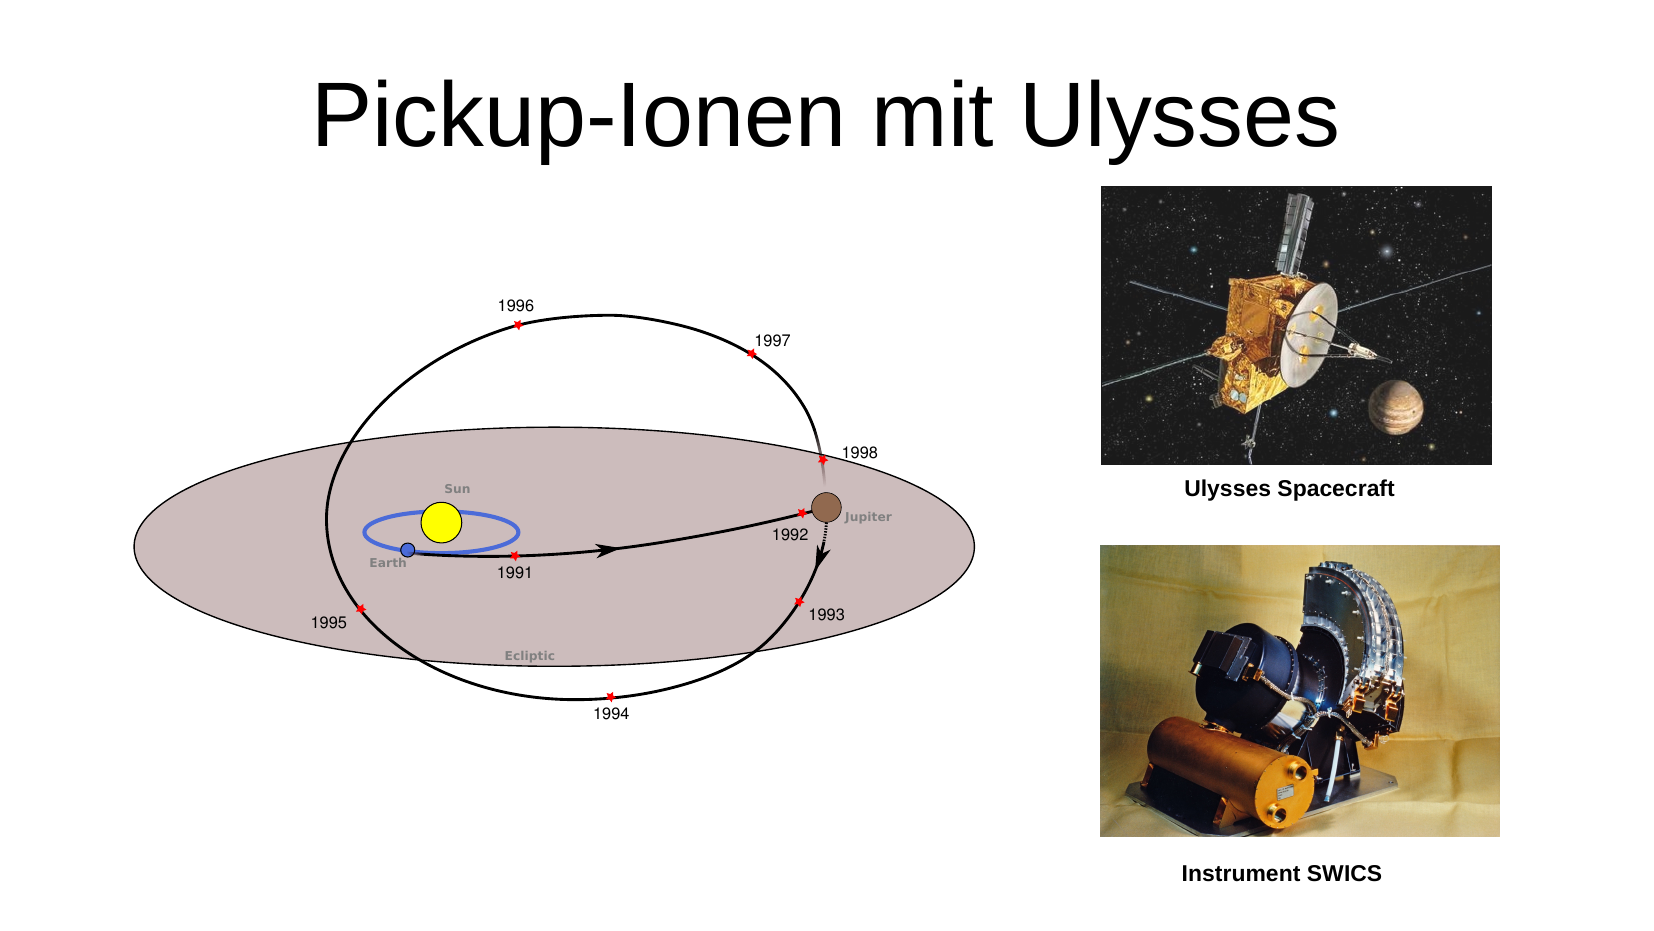

# Pickup-Ionen mit Ulysses
Ulysses Spacecraft
Instrument SWICS